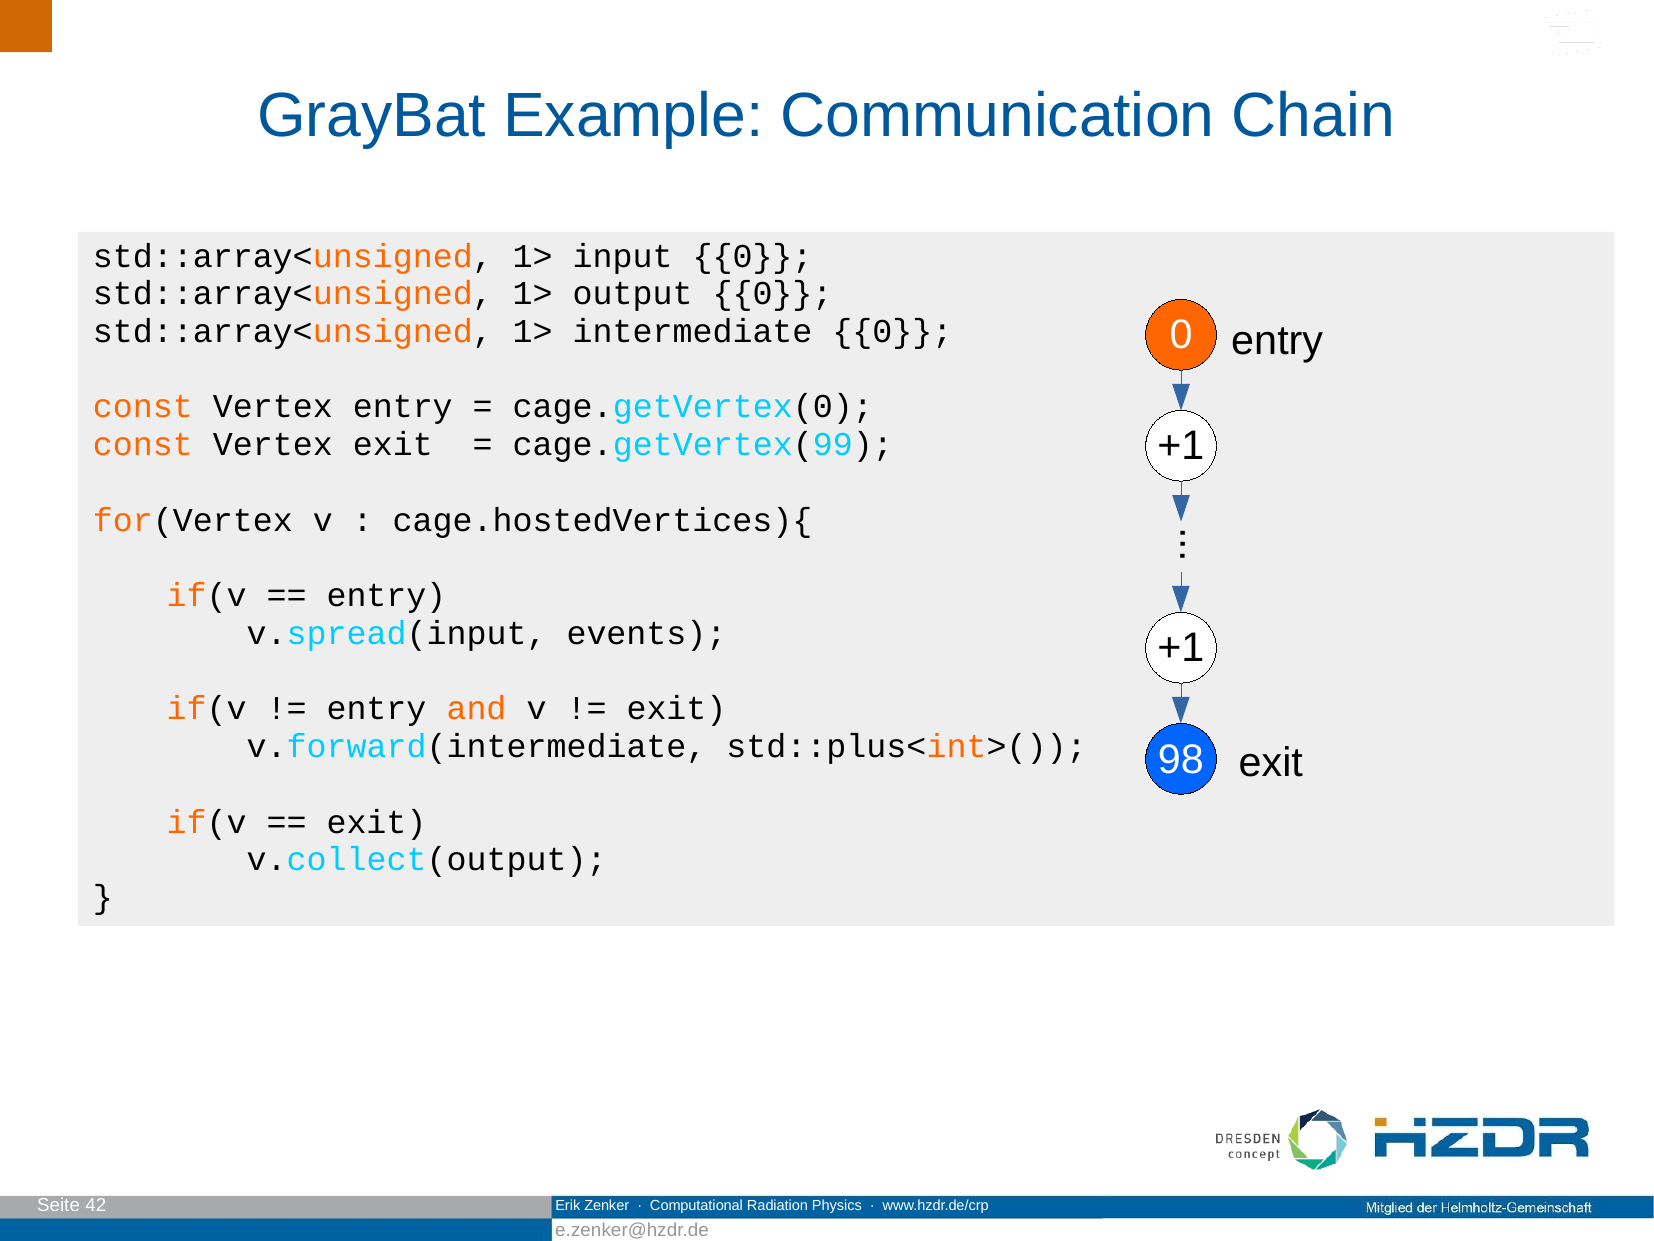

# GrayBat Example: Communication Chain
std::array<unsigned, 1> input {{0}};
std::array<unsigned, 1> output {{0}};
std::array<unsigned, 1> intermediate {{0}};
const Vertex entry = cage.getVertex(0);
const Vertex exit = cage.getVertex(99);
for(Vertex v : cage.hostedVertices){
	if(v == entry)
	 v.spread(input, events);
	if(v != entry and v != exit)
	 v.forward(intermediate, std::plus<int>());
	if(v == exit)
	 v.collect(output);
}
0
entry
+1
...
+1
98
exit